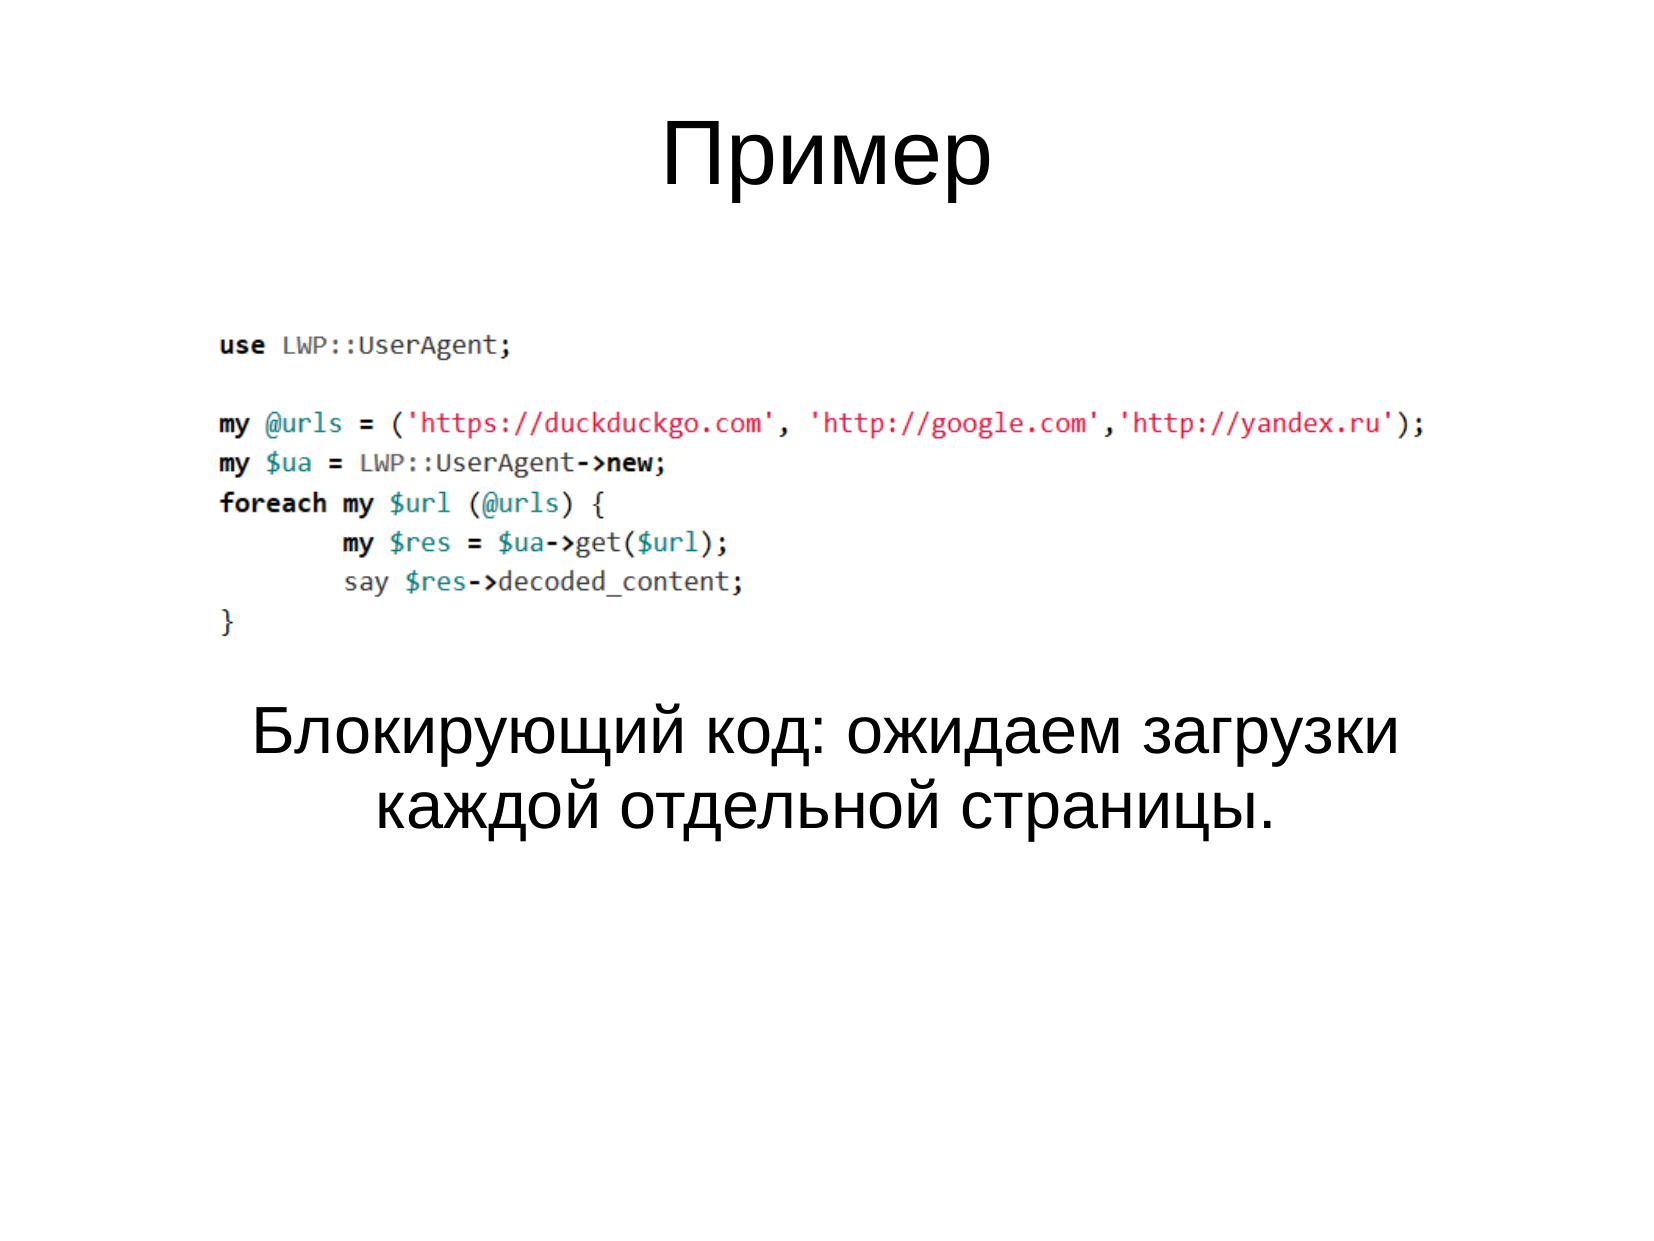

# Пример
Блокирующий код: ожидаем загрузки каждой отдельной страницы.